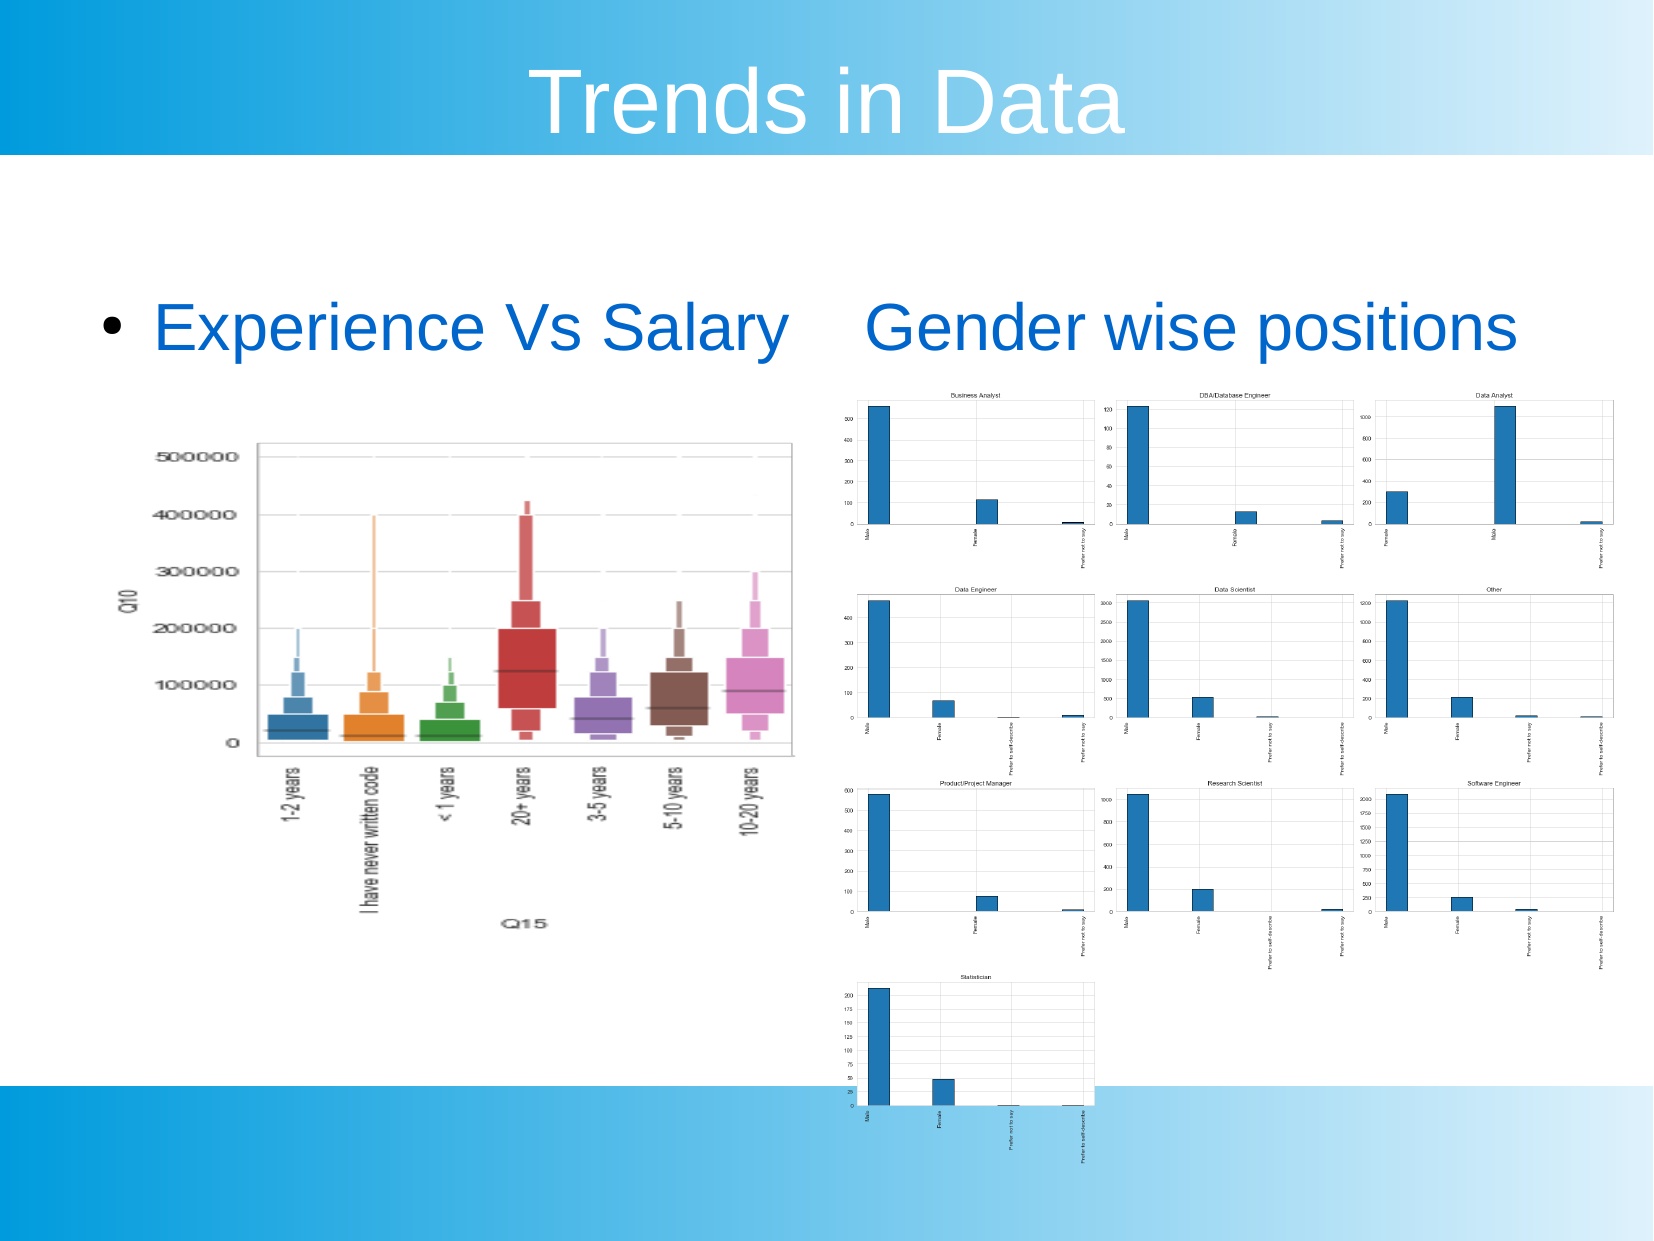

# Trends in Data
Experience Vs Salary Gender wise positions